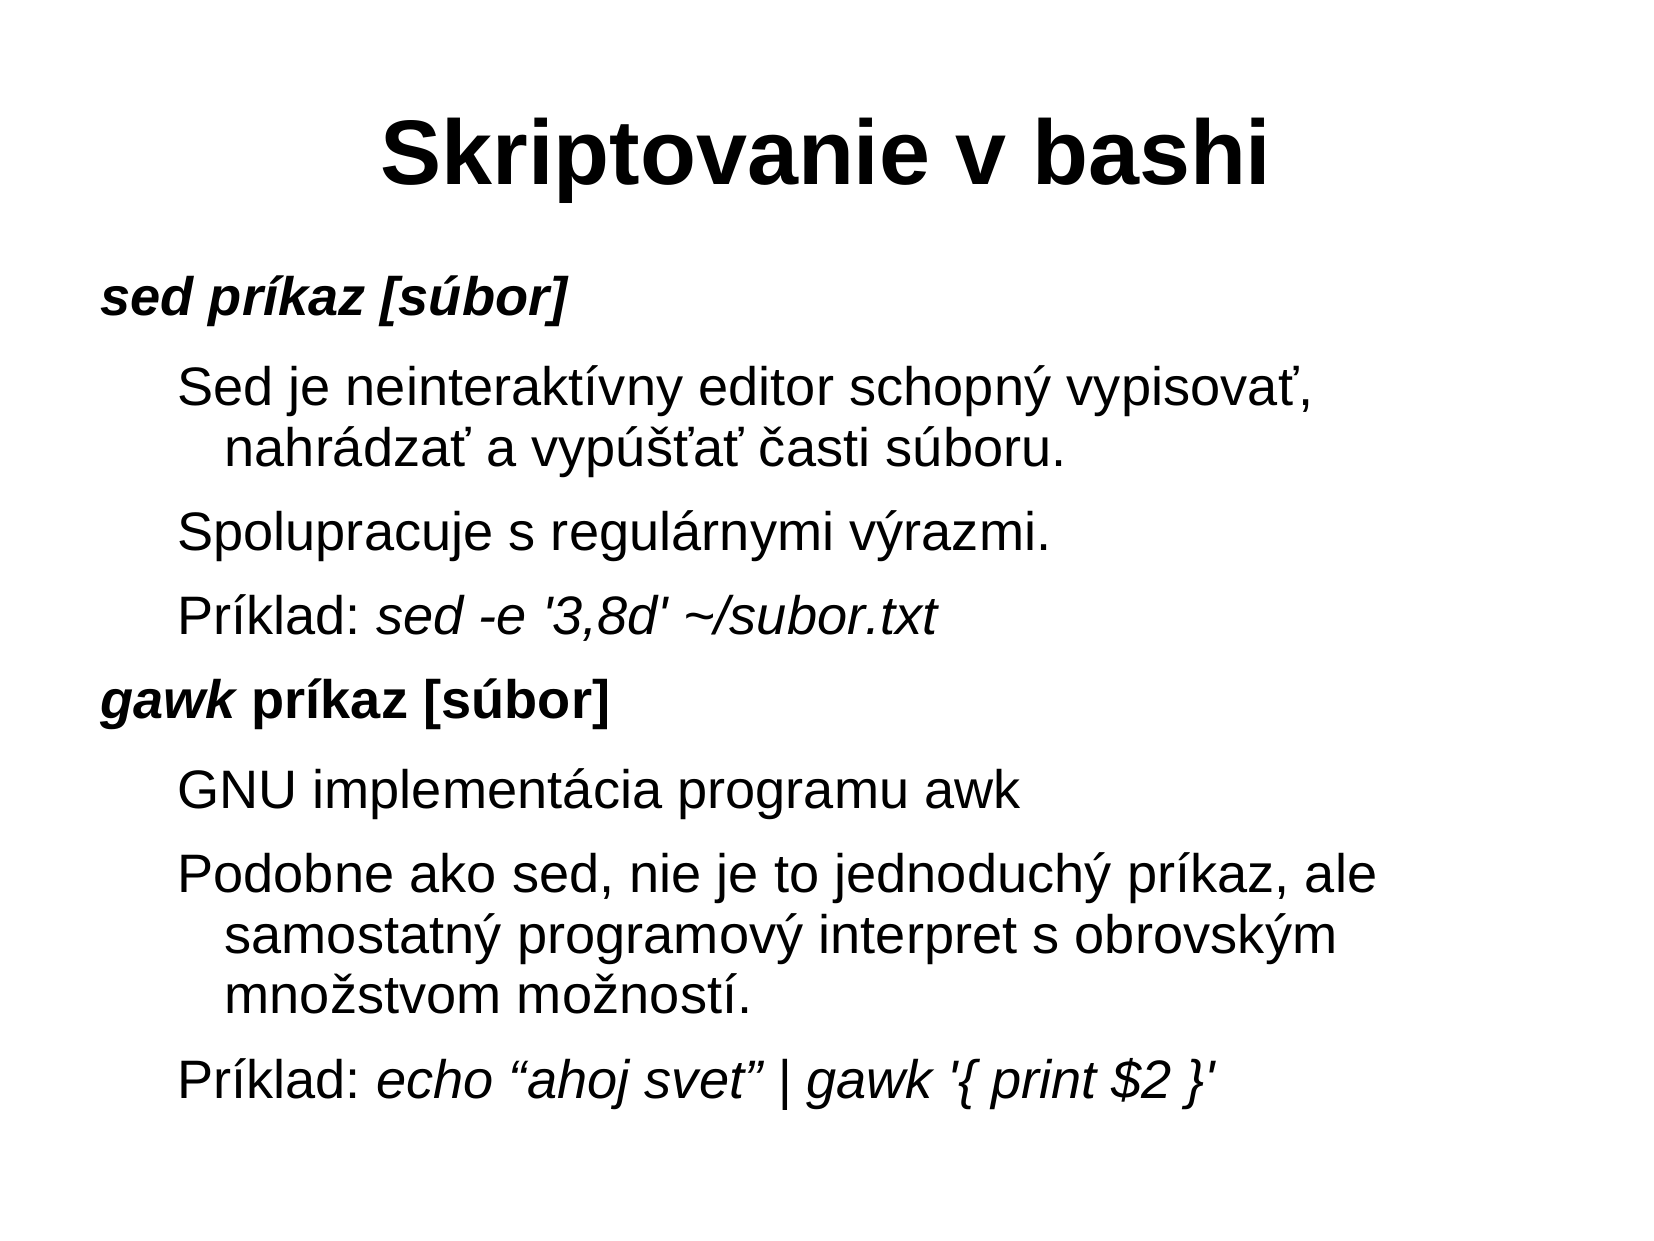

# Skriptovanie v bashi
sed príkaz [súbor]
Sed je neinteraktívny editor schopný vypisovať, nahrádzať a vypúšťať časti súboru.
Spolupracuje s regulárnymi výrazmi.
Príklad: sed -e '3,8d' ~/subor.txt
gawk príkaz [súbor]
GNU implementácia programu awk
Podobne ako sed, nie je to jednoduchý príkaz, ale samostatný programový interpret s obrovským množstvom možností.
Príklad: echo “ahoj svet” | gawk '{ print $2 }'